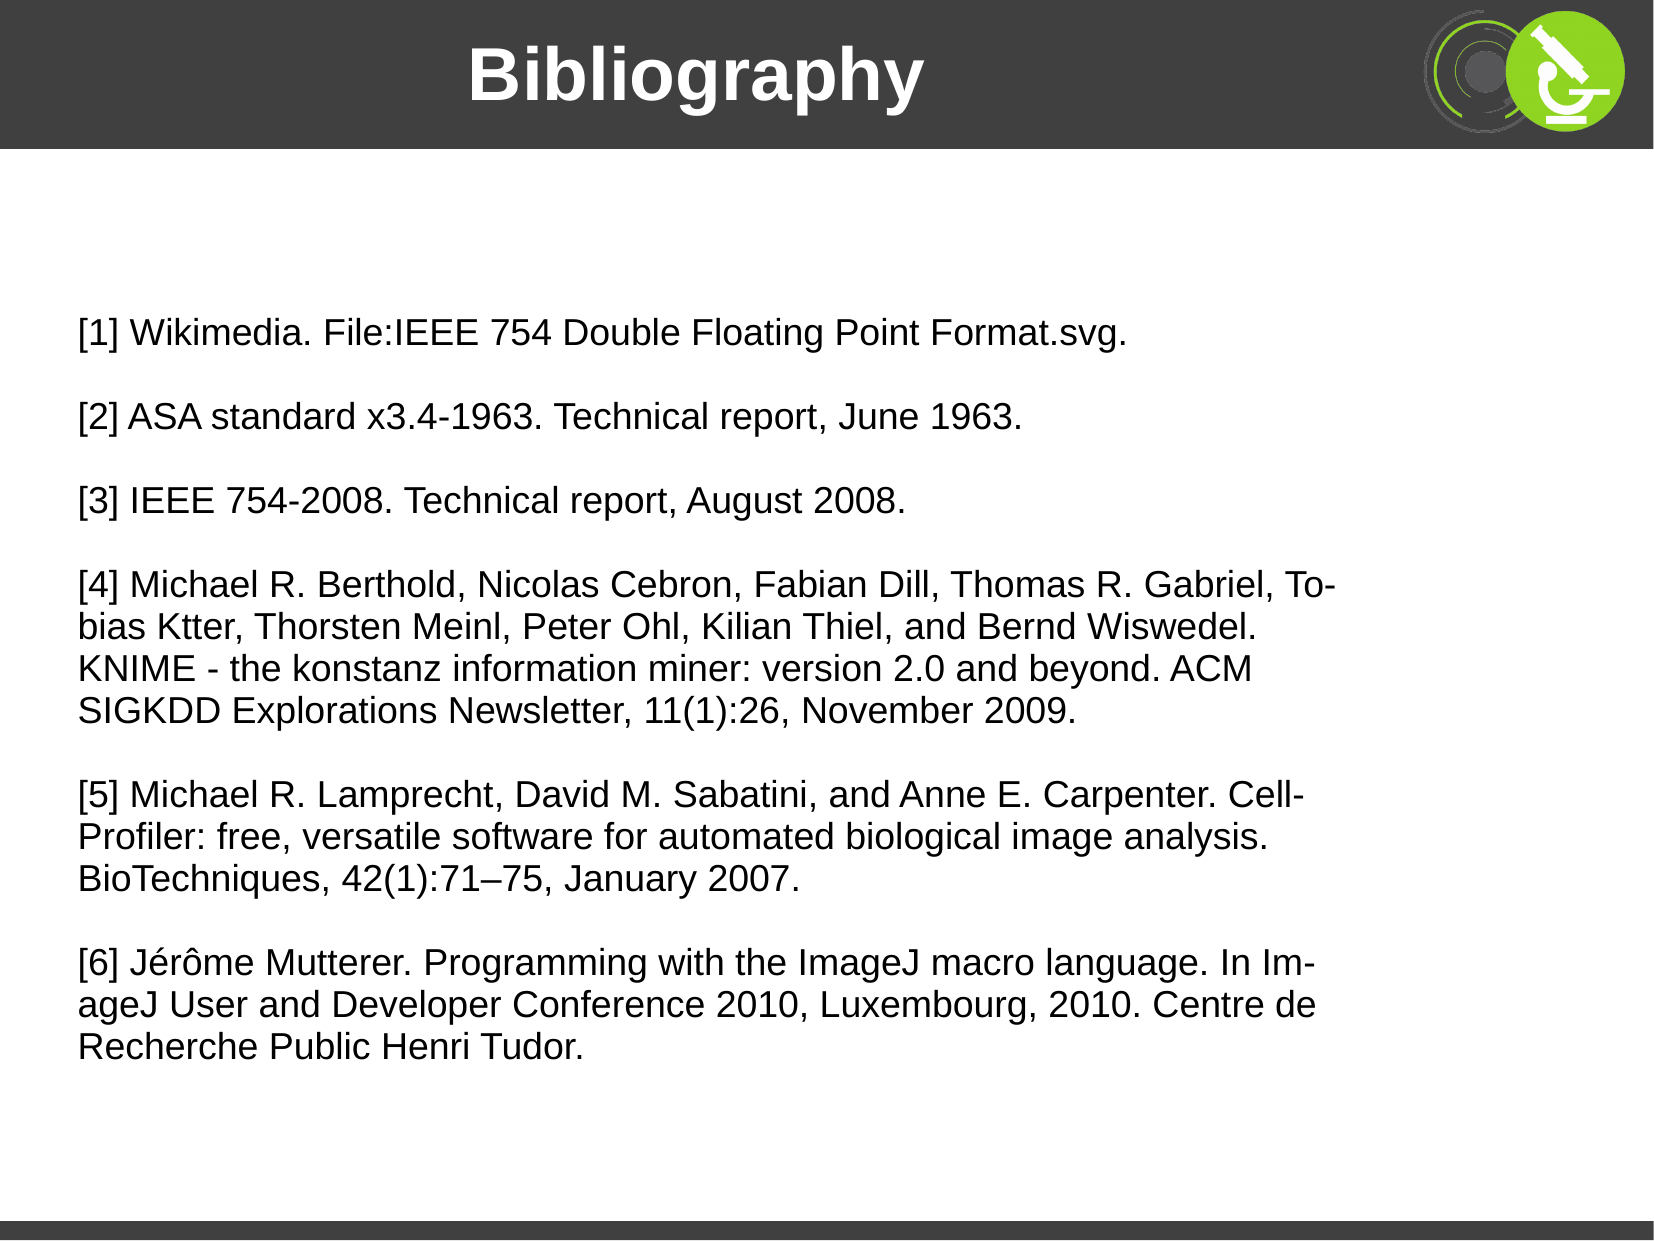

# Bibliography
[1] Wikimedia. File:IEEE 754 Double Floating Point Format.svg.
[2] ASA standard x3.4-1963. Technical report, June 1963.
[3] IEEE 754-2008. Technical report, August 2008.
[4] Michael R. Berthold, Nicolas Cebron, Fabian Dill, Thomas R. Gabriel, To-
bias Ktter, Thorsten Meinl, Peter Ohl, Kilian Thiel, and Bernd Wiswedel.
KNIME - the konstanz information miner: version 2.0 and beyond. ACM
SIGKDD Explorations Newsletter, 11(1):26, November 2009.
[5] Michael R. Lamprecht, David M. Sabatini, and Anne E. Carpenter. Cell-
Profiler: free, versatile software for automated biological image analysis.
BioTechniques, 42(1):71–75, January 2007.
[6] Jérôme Mutterer. Programming with the ImageJ macro language. In Im-
ageJ User and Developer Conference 2010, Luxembourg, 2010. Centre de
Recherche Public Henri Tudor.